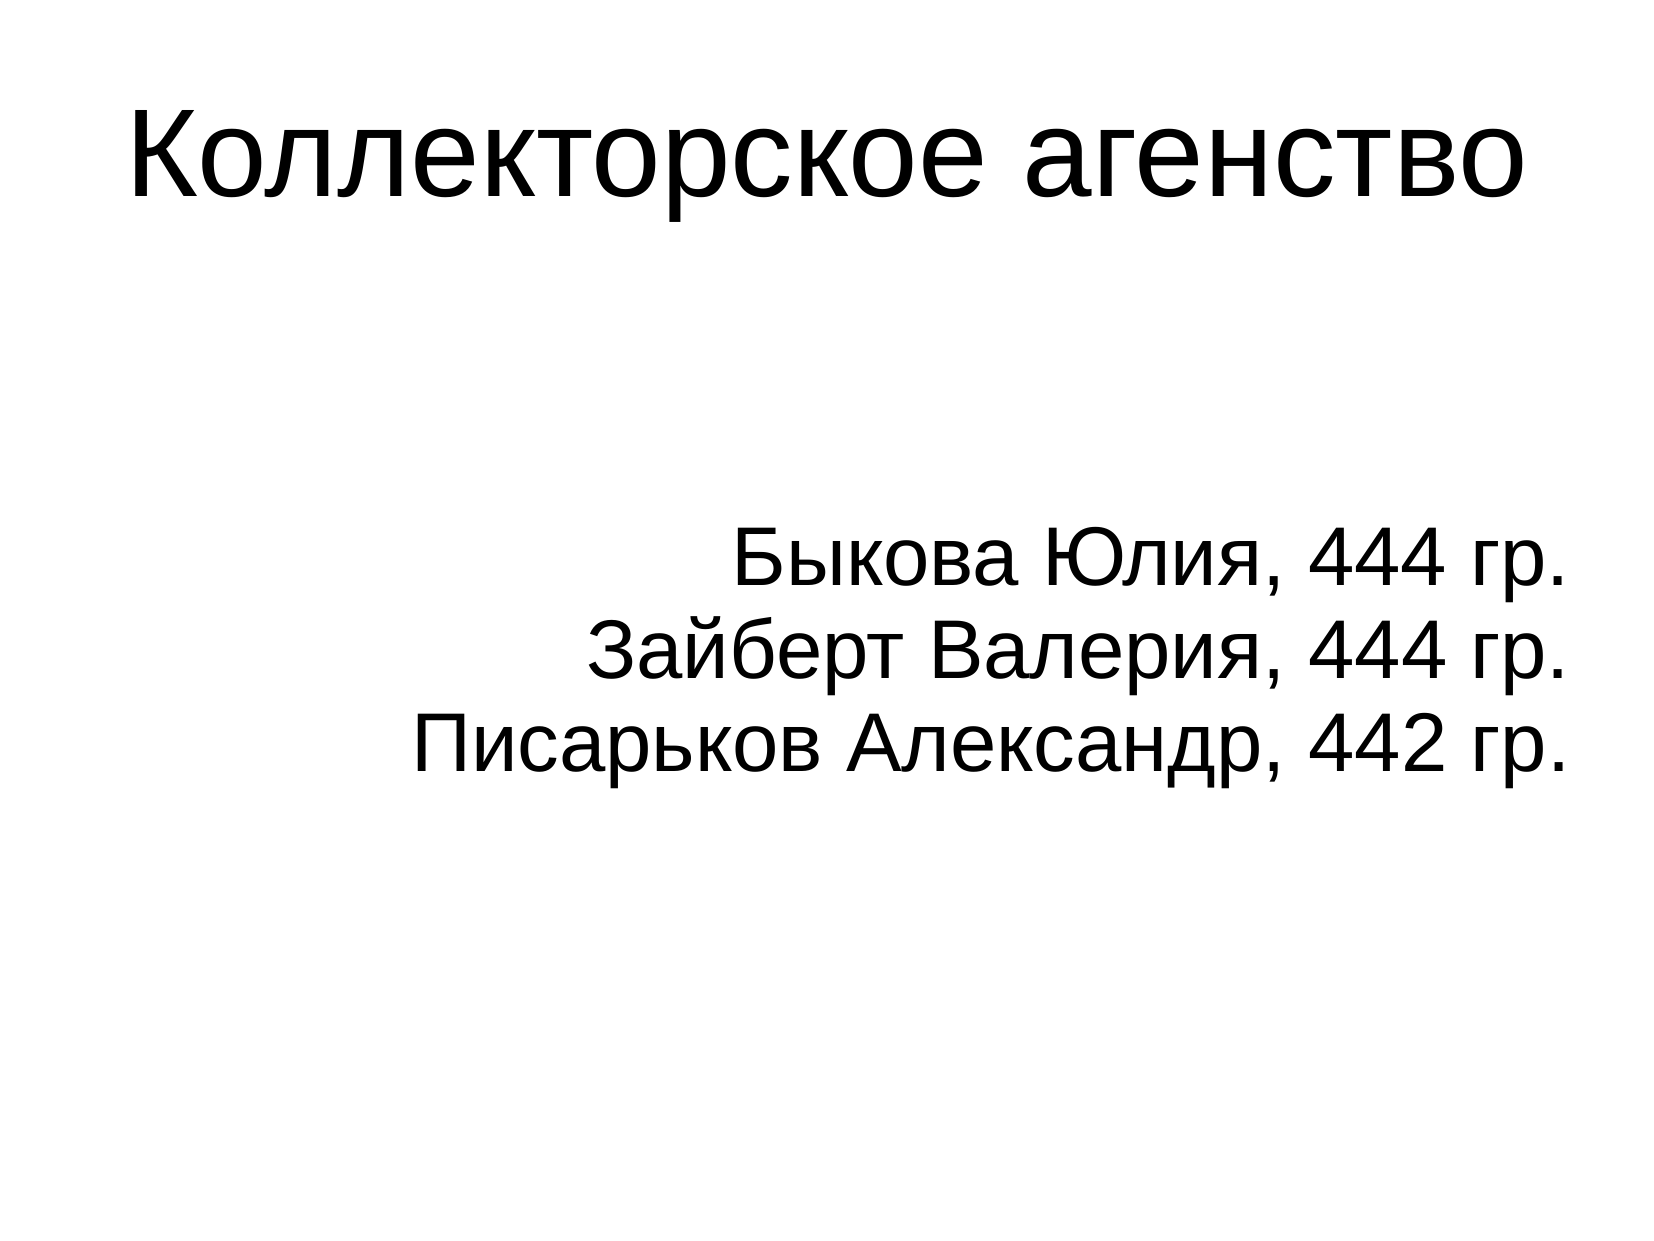

# Коллекторское агенство
Быкова Юлия, 444 гр.
Зайберт Валерия, 444 гр.
Писарьков Александр, 442 гр.